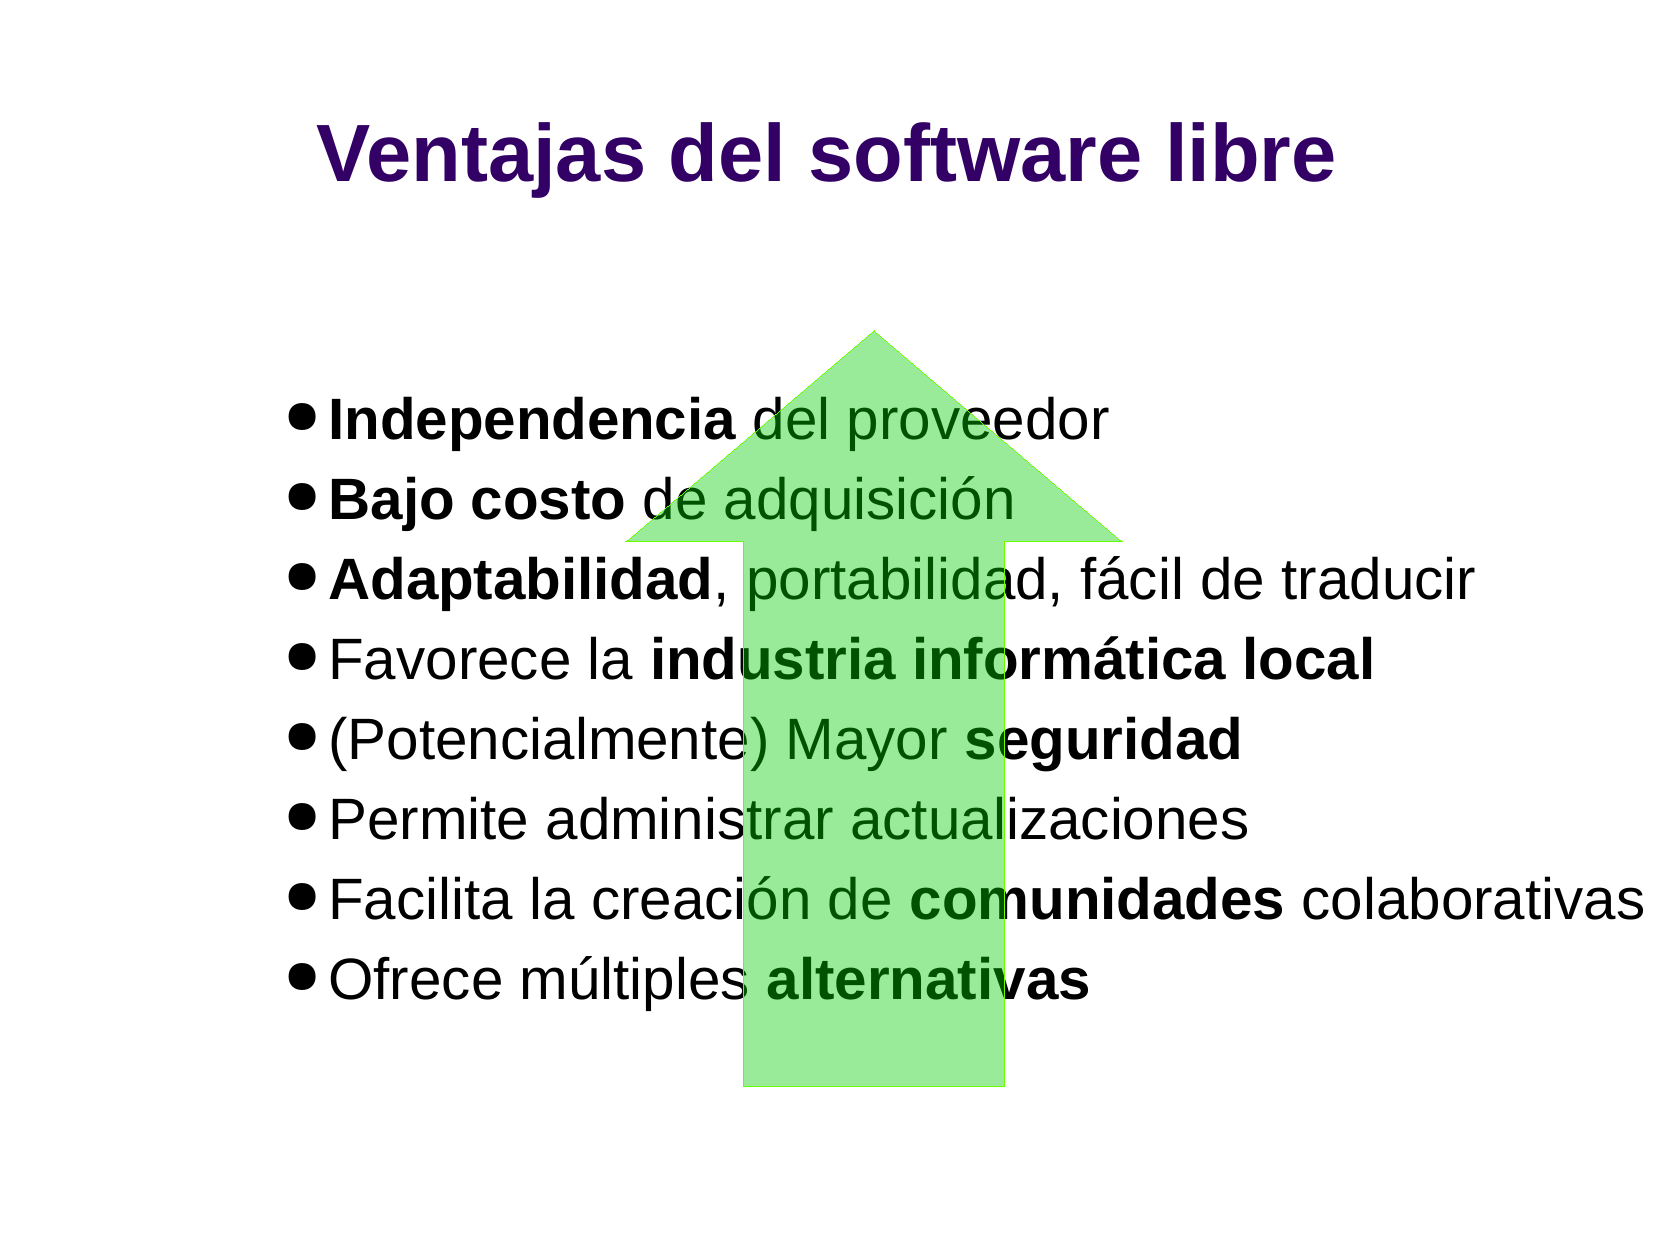

# Ventajas del software libre
Independencia del proveedor
Bajo costo de adquisición
Adaptabilidad, portabilidad, fácil de traducir
Favorece la industria informática local
(Potencialmente) Mayor seguridad
Permite administrar actualizaciones
Facilita la creación de comunidades colaborativas
Ofrece múltiples alternativas